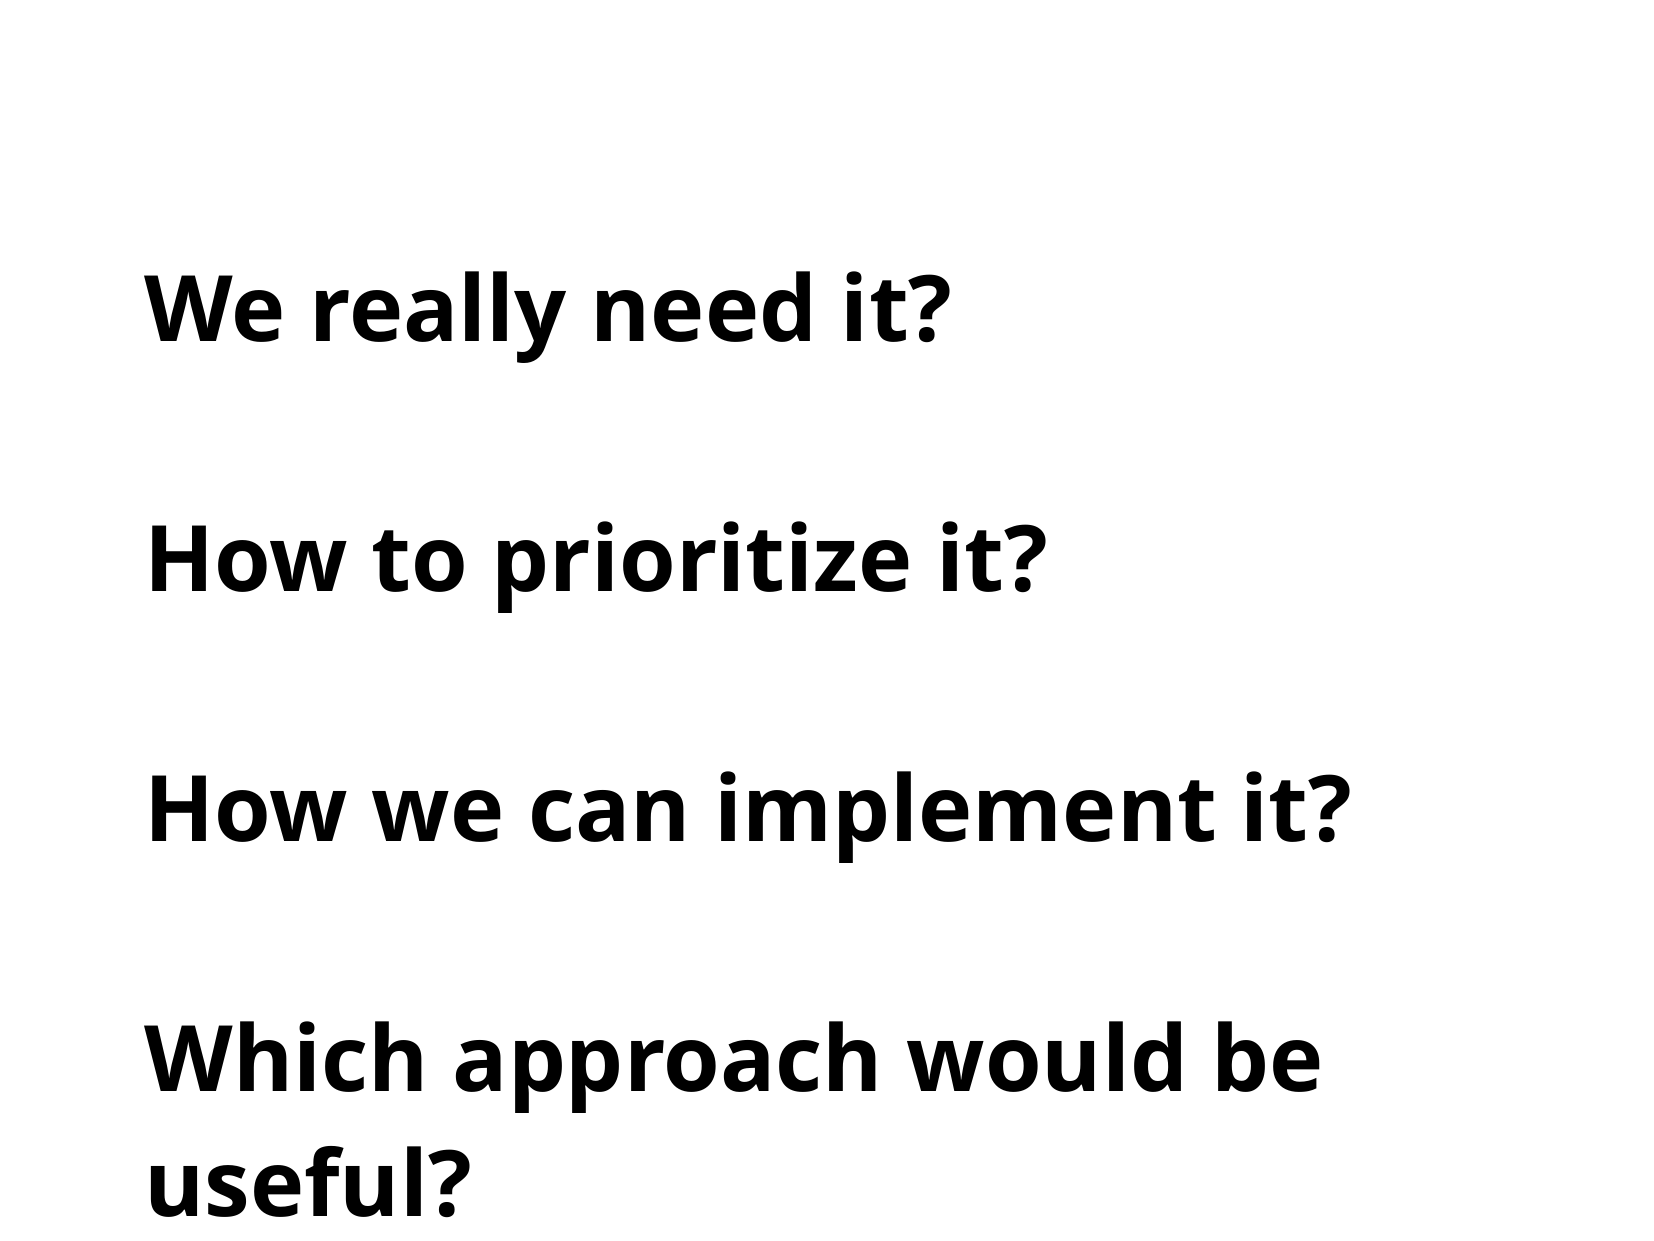

We really need it?
How to prioritize it?
How we can implement it?
Which approach would be useful?